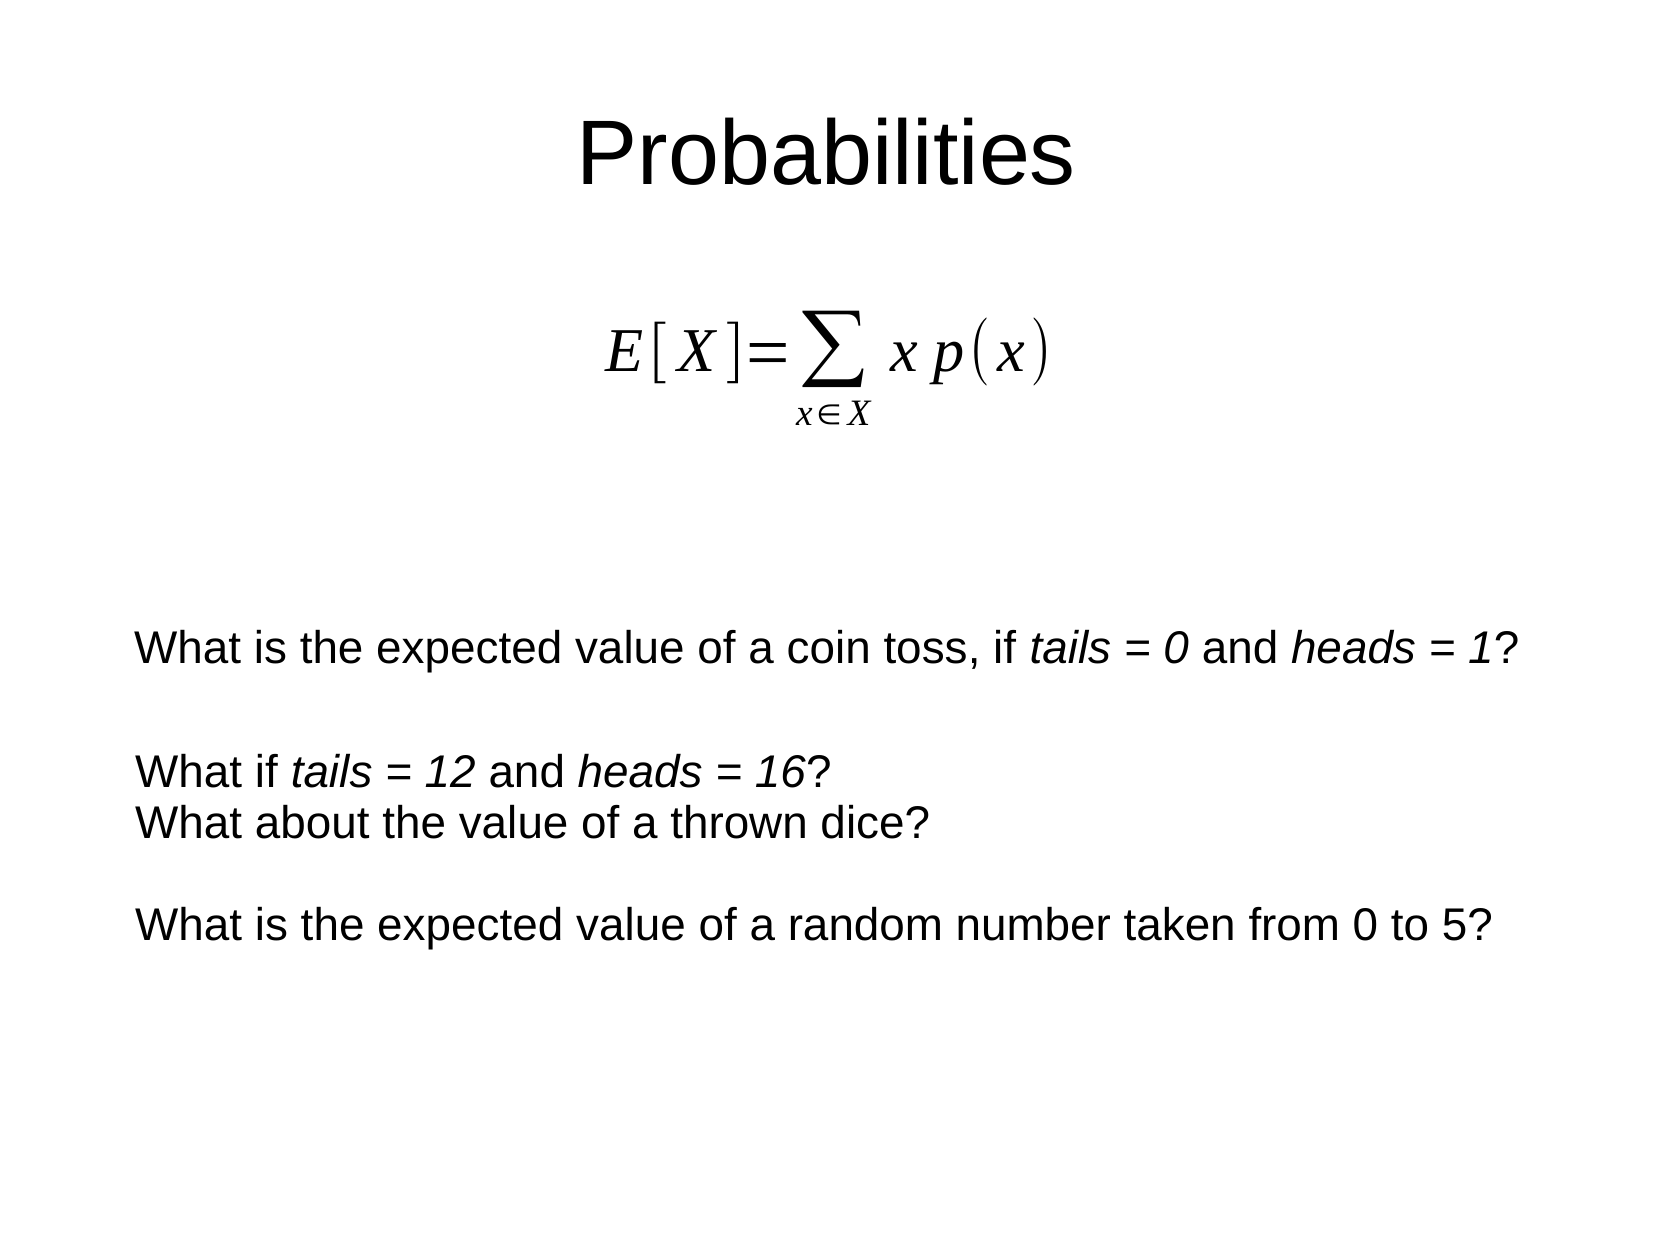

# Probabilities
What is the expected value of a coin toss, if tails = 0 and heads = 1?
What if tails = 12 and heads = 16?
What about the value of a thrown dice?
What is the expected value of a random number taken from 0 to 5?